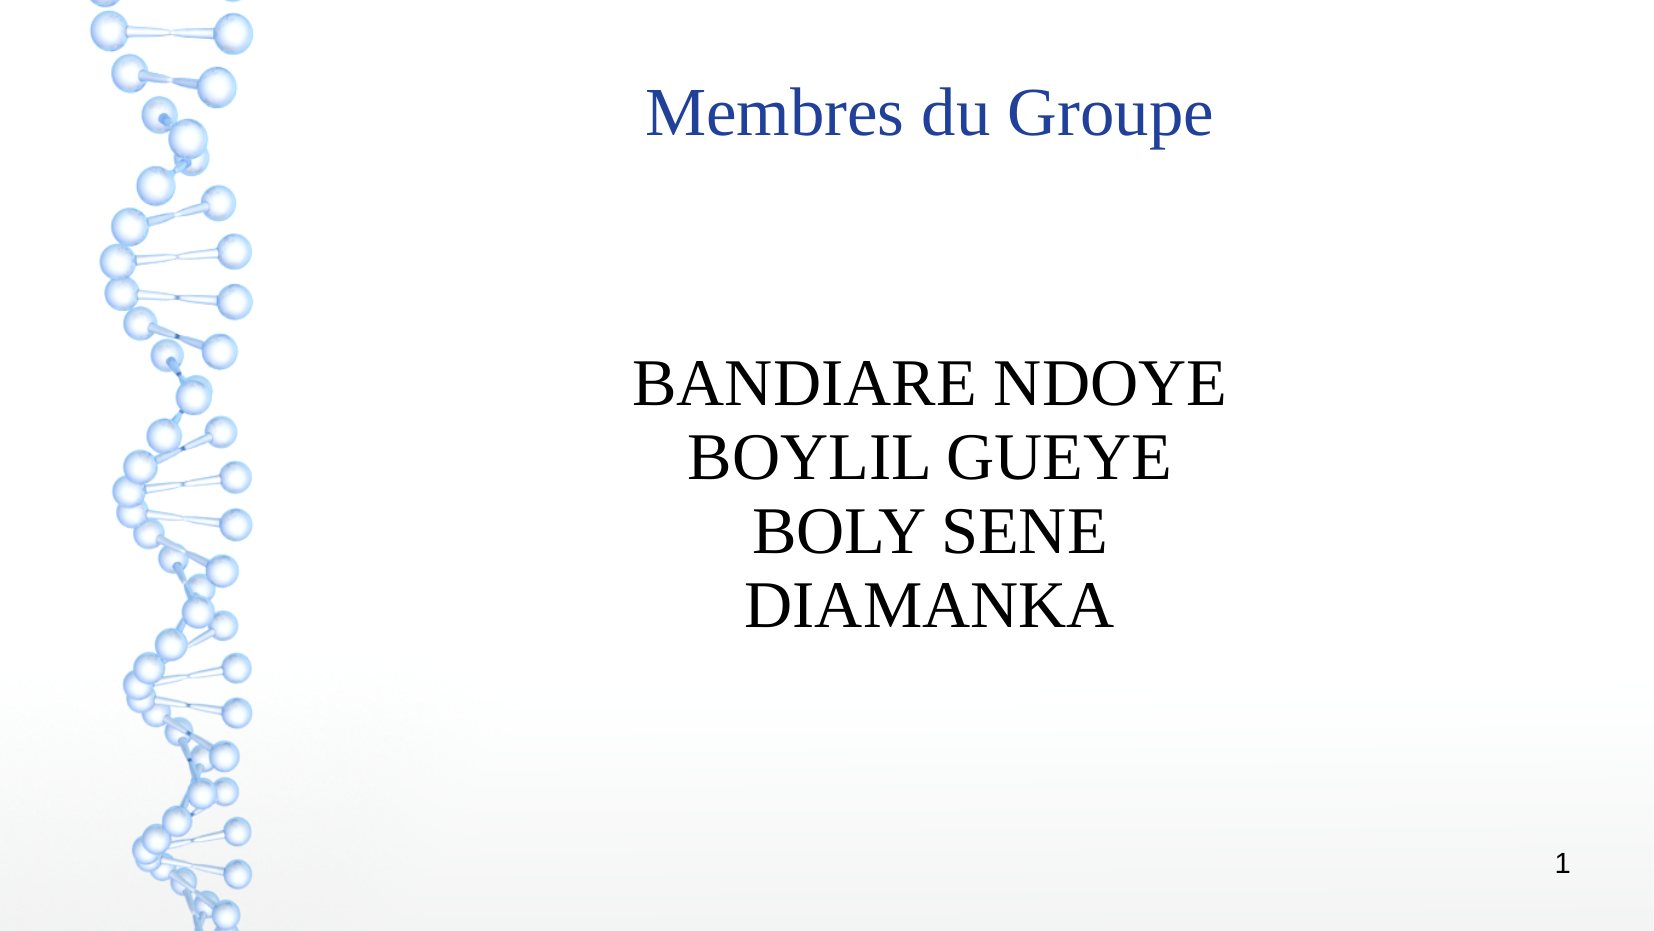

# Membres du Groupe
BANDIARE NDOYE
BOYLIL GUEYE
BOLY SENE
DIAMANKA
1